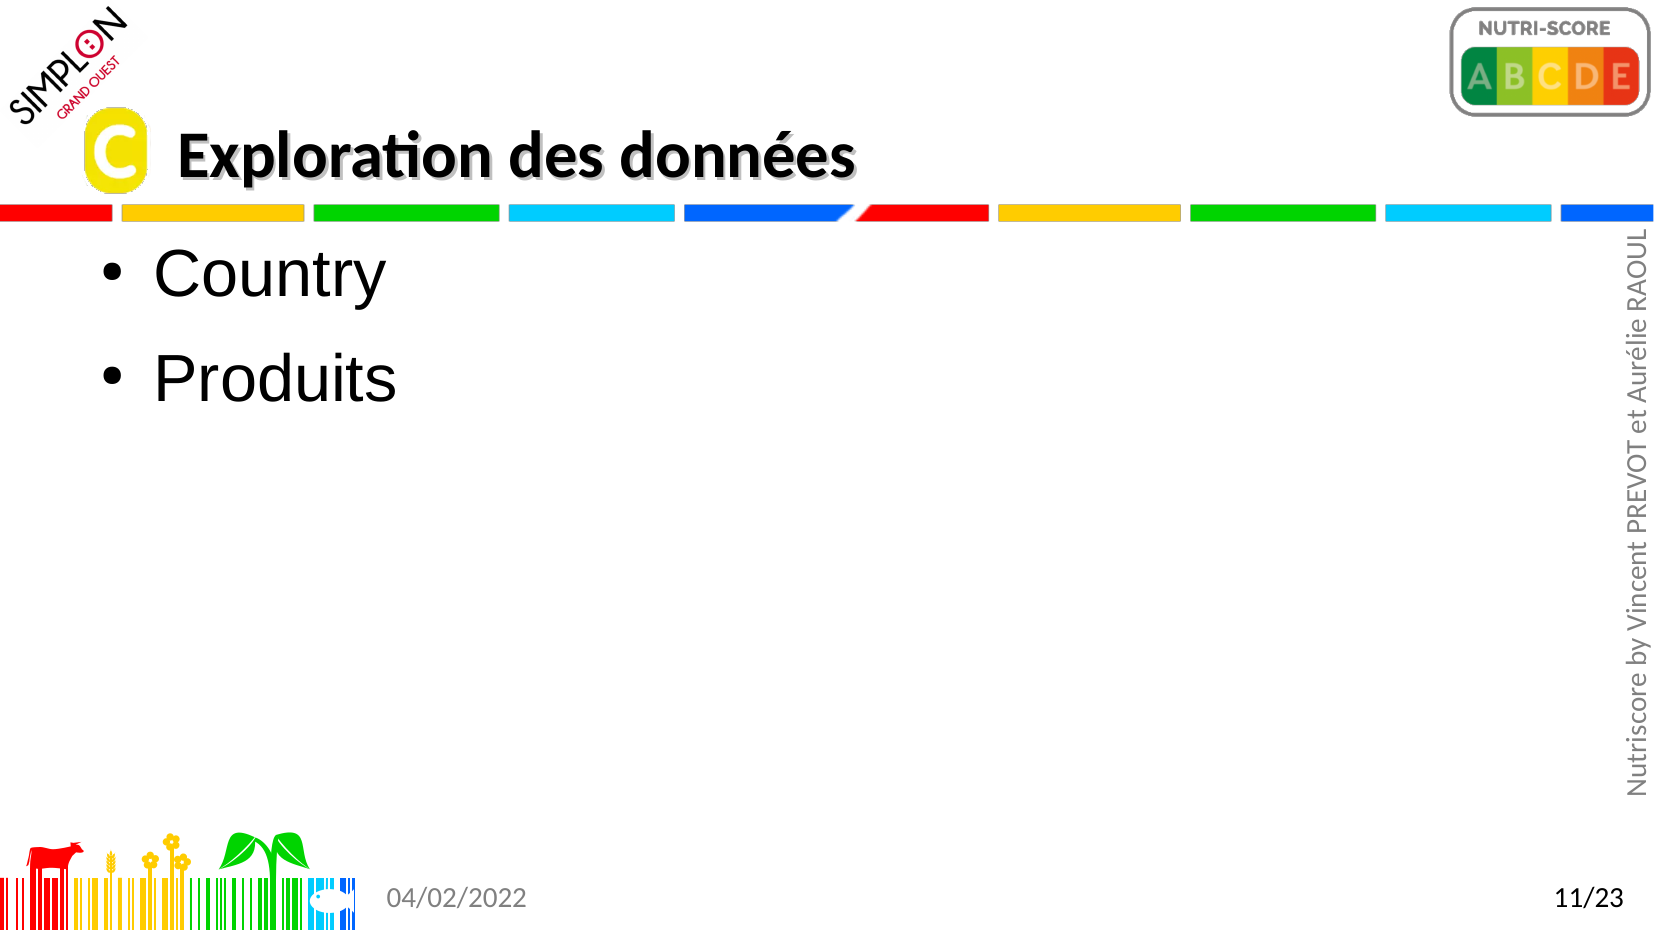

# Exploration des données
Country
Produits
11